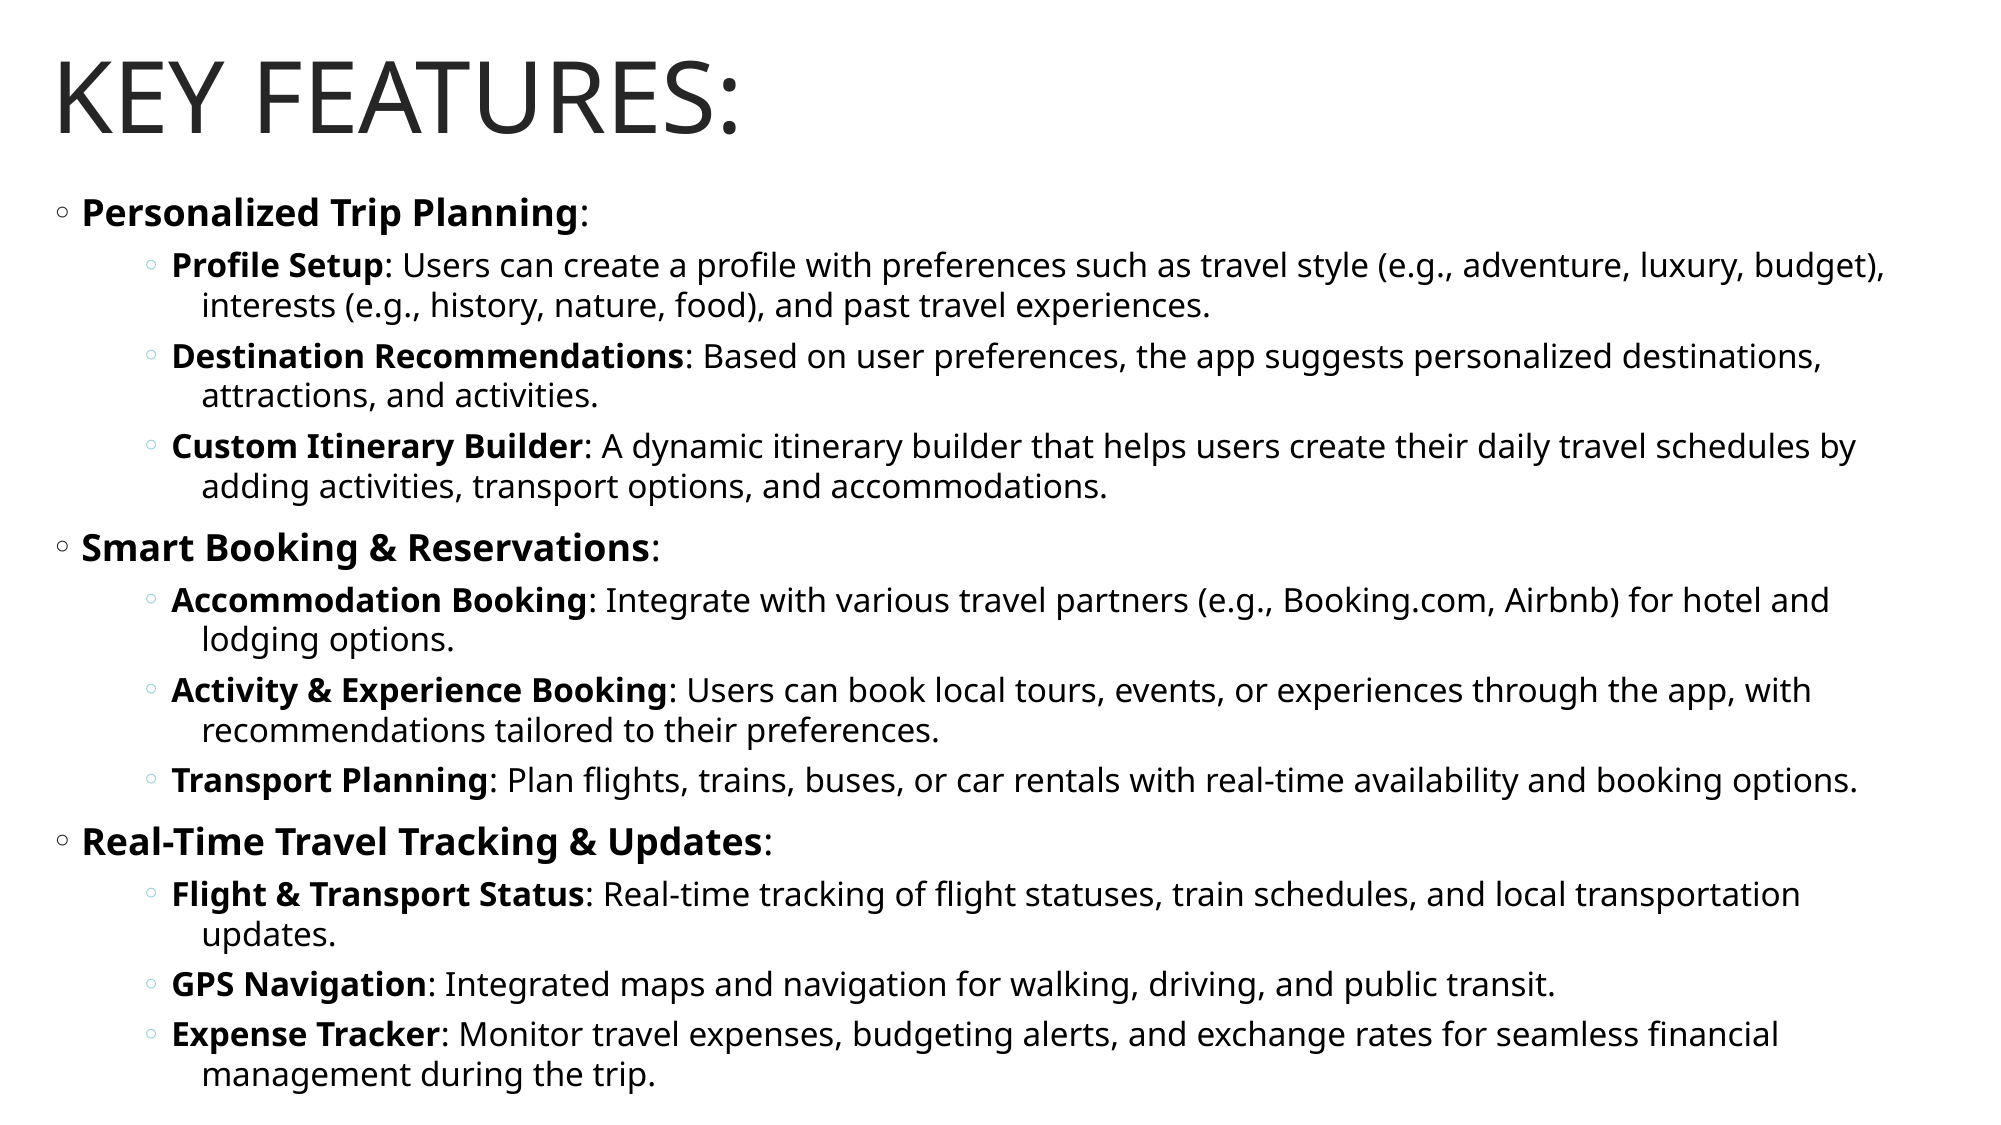

# KEY FEATURES:
Personalized Trip Planning:
Profile Setup: Users can create a profile with preferences such as travel style (e.g., adventure, luxury, budget), interests (e.g., history, nature, food), and past travel experiences.
Destination Recommendations: Based on user preferences, the app suggests personalized destinations, attractions, and activities.
Custom Itinerary Builder: A dynamic itinerary builder that helps users create their daily travel schedules by adding activities, transport options, and accommodations.
Smart Booking & Reservations:
Accommodation Booking: Integrate with various travel partners (e.g., Booking.com, Airbnb) for hotel and lodging options.
Activity & Experience Booking: Users can book local tours, events, or experiences through the app, with recommendations tailored to their preferences.
Transport Planning: Plan flights, trains, buses, or car rentals with real-time availability and booking options.
Real-Time Travel Tracking & Updates:
Flight & Transport Status: Real-time tracking of flight statuses, train schedules, and local transportation updates.
GPS Navigation: Integrated maps and navigation for walking, driving, and public transit.
Expense Tracker: Monitor travel expenses, budgeting alerts, and exchange rates for seamless financial management during the trip.